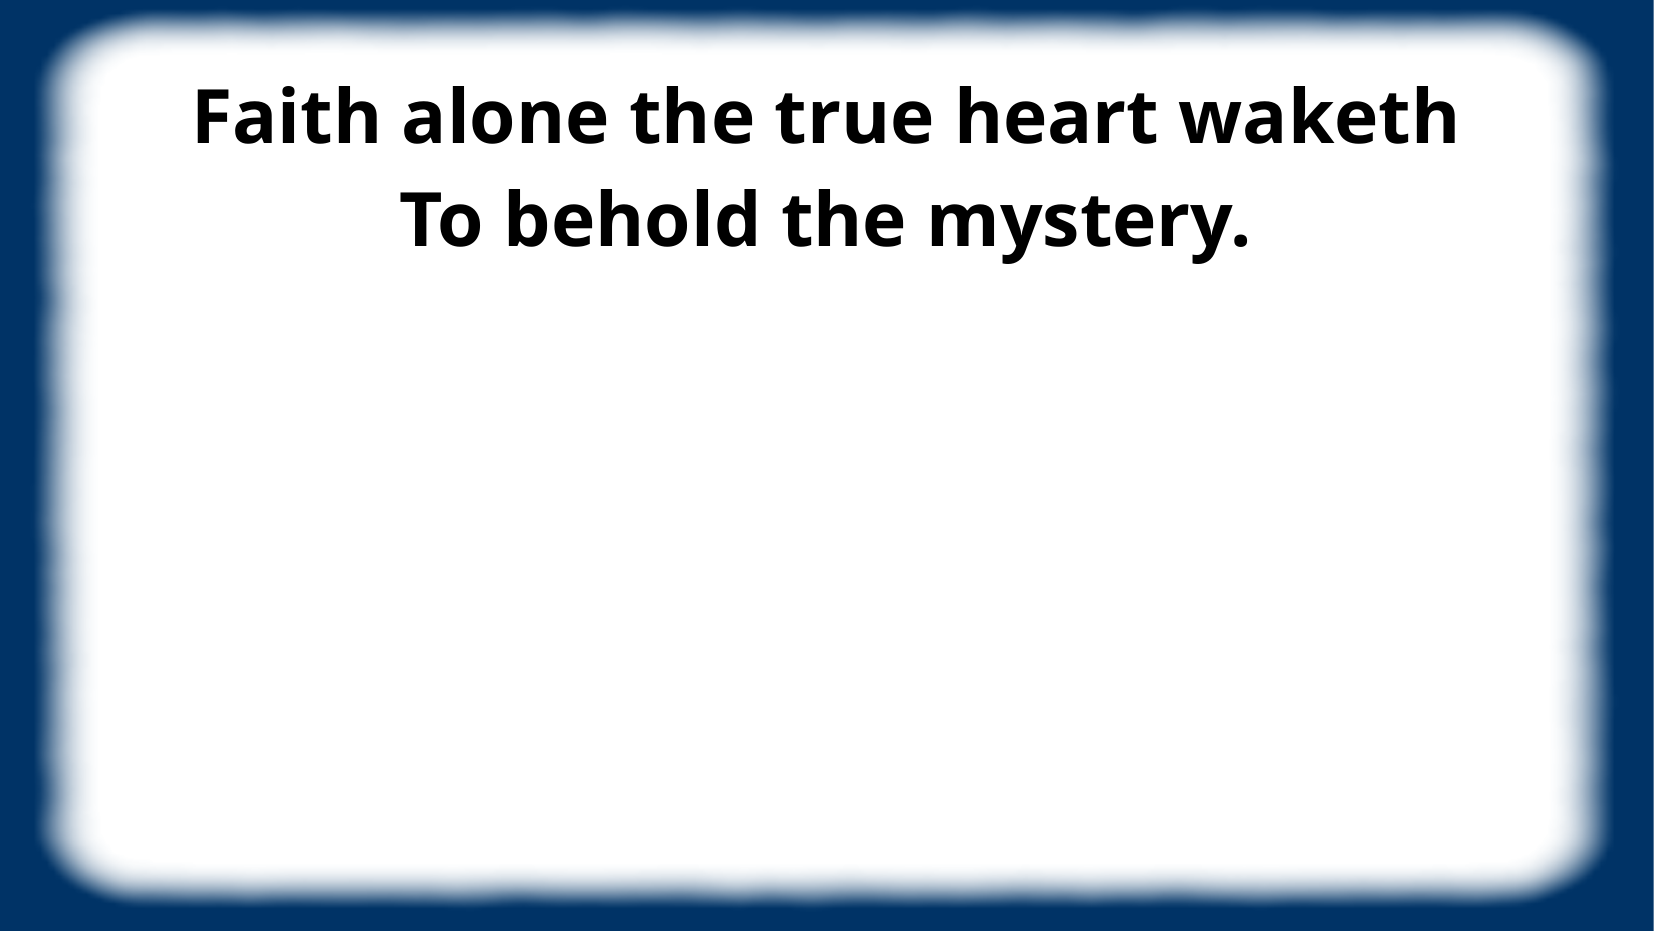

Faith alone the true heart waketh
To behold the mystery.